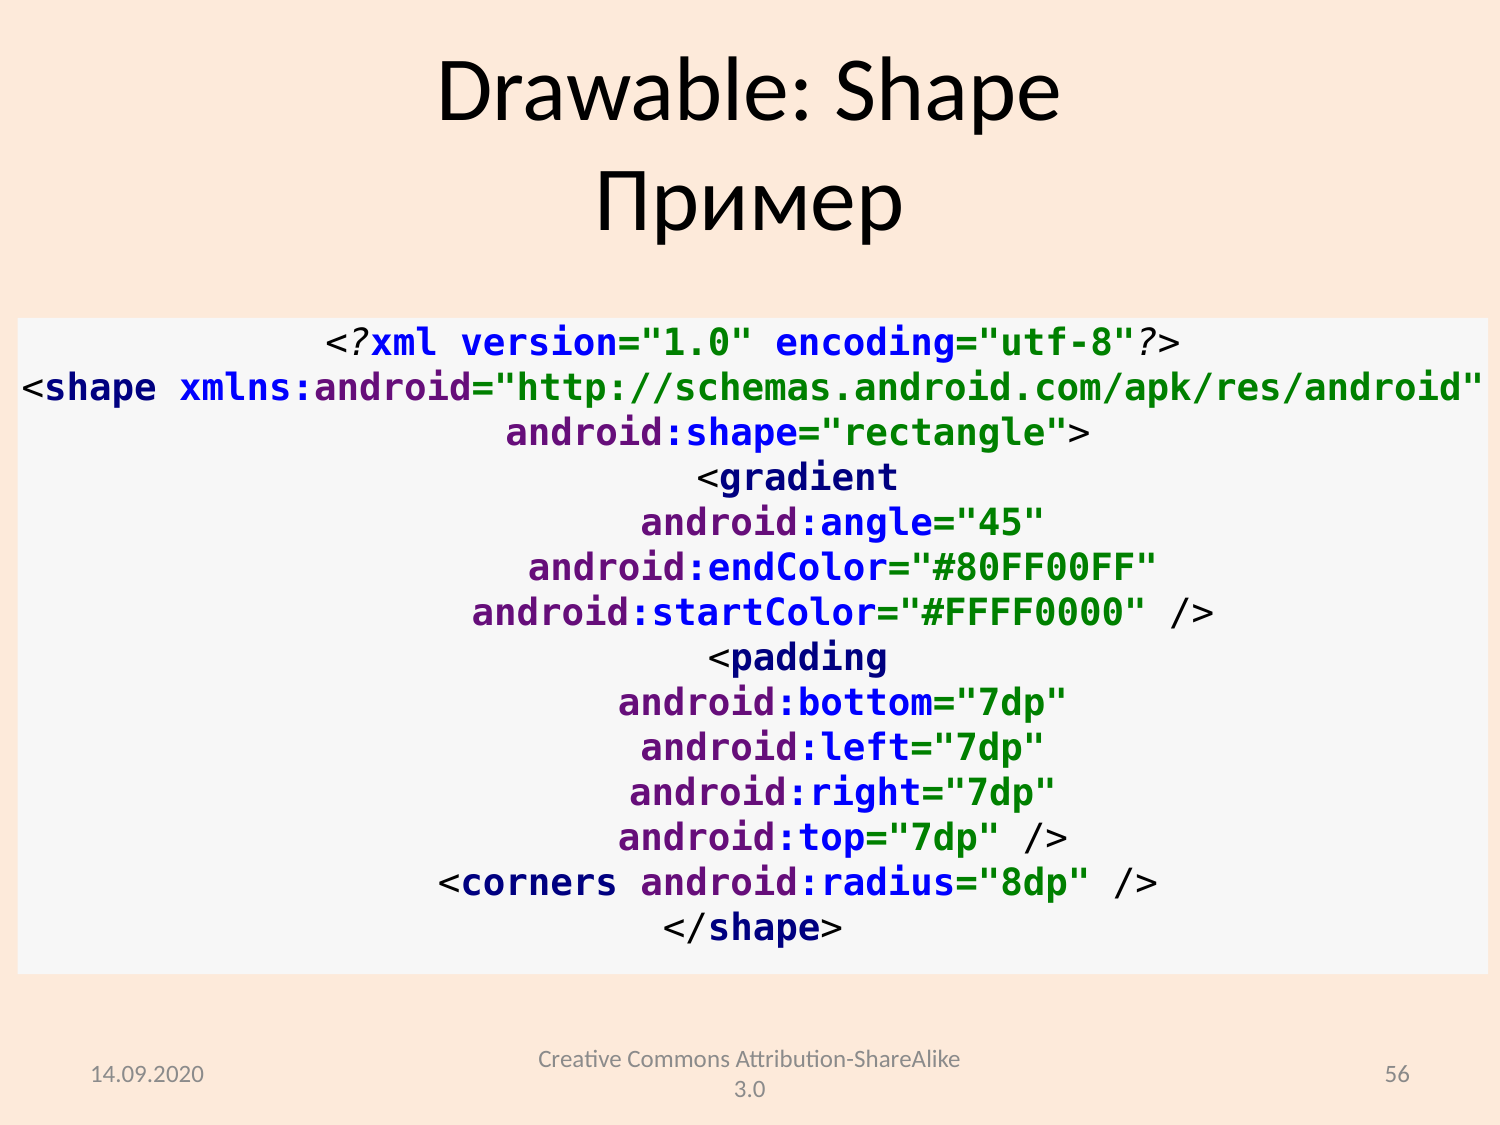

# Drawable: Shape Пример
<?xml version="1.0" encoding="utf-8"?>
<shape xmlns:android="http://schemas.android.com/apk/res/android"
 android:shape="rectangle">
 <gradient
 android:angle="45"
 android:endColor="#80FF00FF"
 android:startColor="#FFFF0000" />
 <padding
 android:bottom="7dp"
 android:left="7dp"
 android:right="7dp"
 android:top="7dp" />
 <corners android:radius="8dp" />
</shape>
14.09.2020
Creative Commons Attribution-ShareAlike 3.0